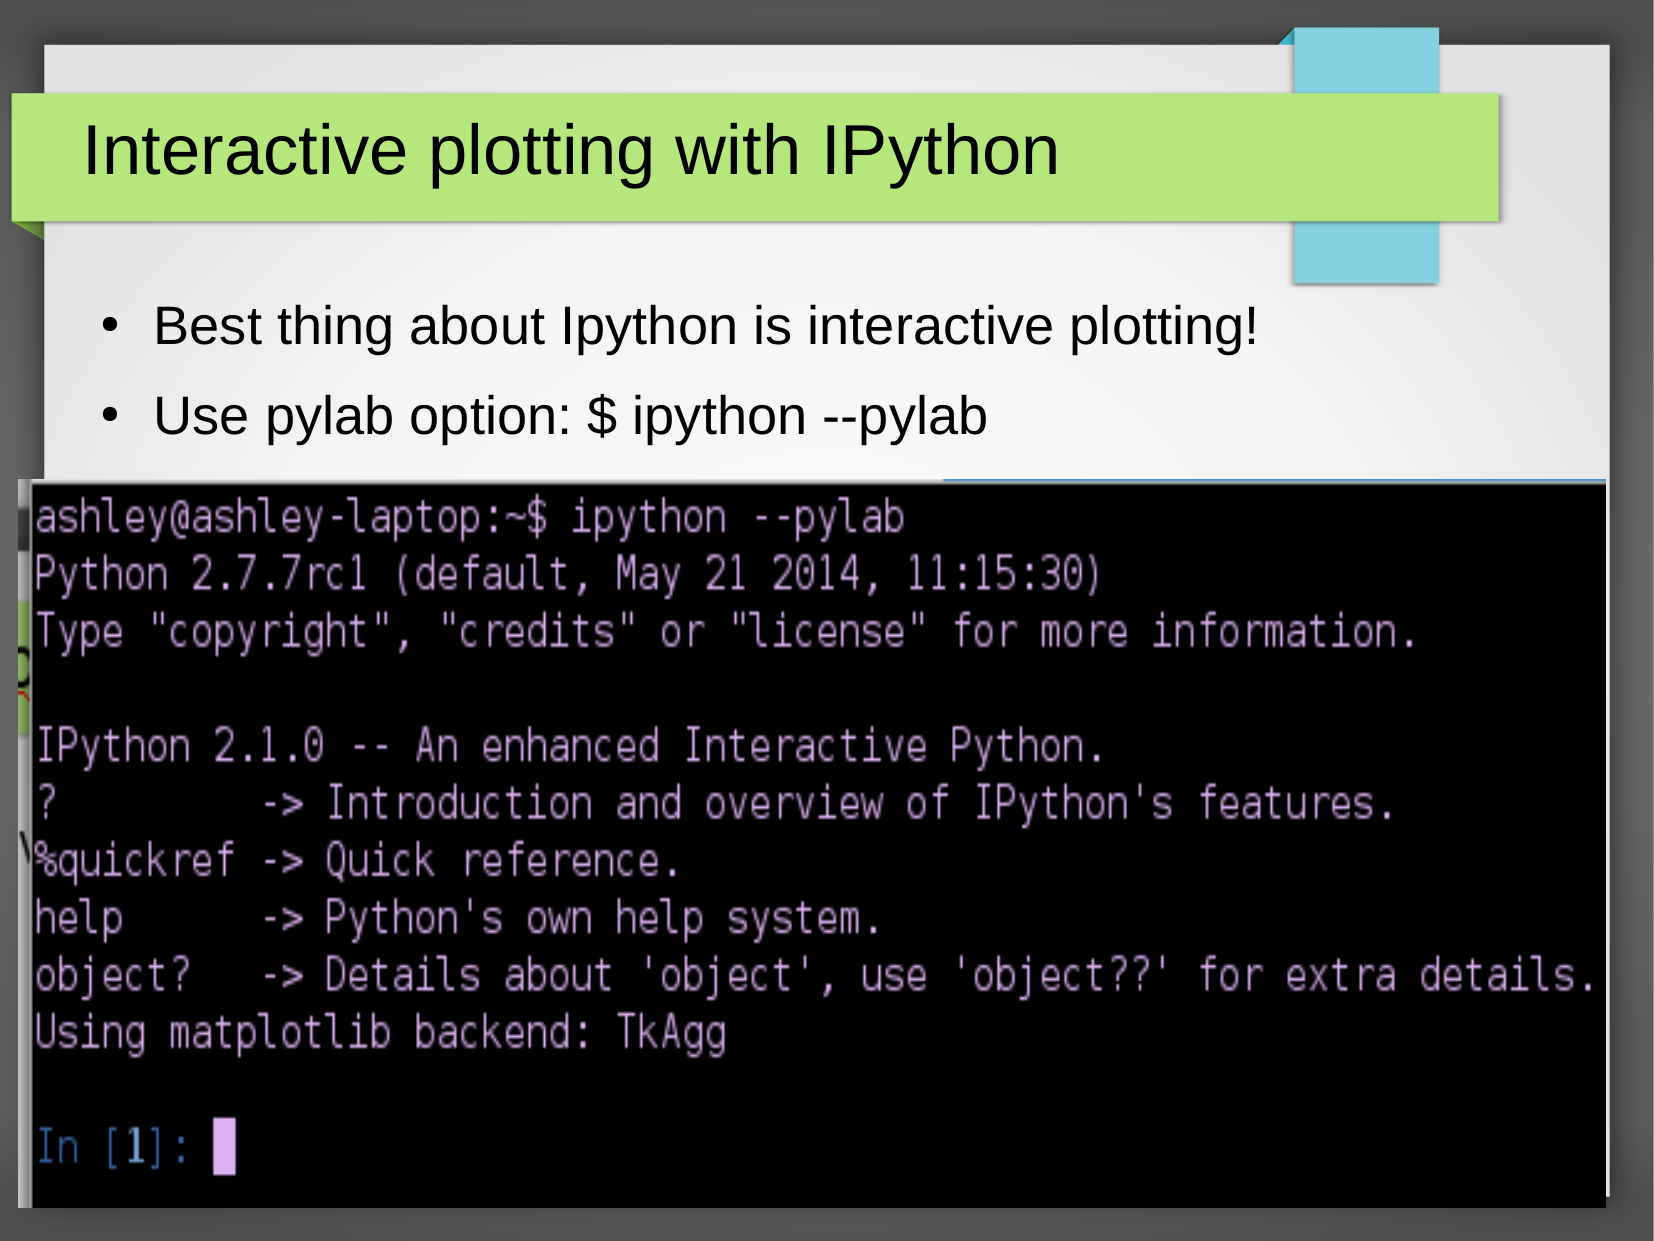

# Interactive plotting with IPython
Best thing about Ipython is interactive plotting!
Use pylab option: $ ipython --pylab